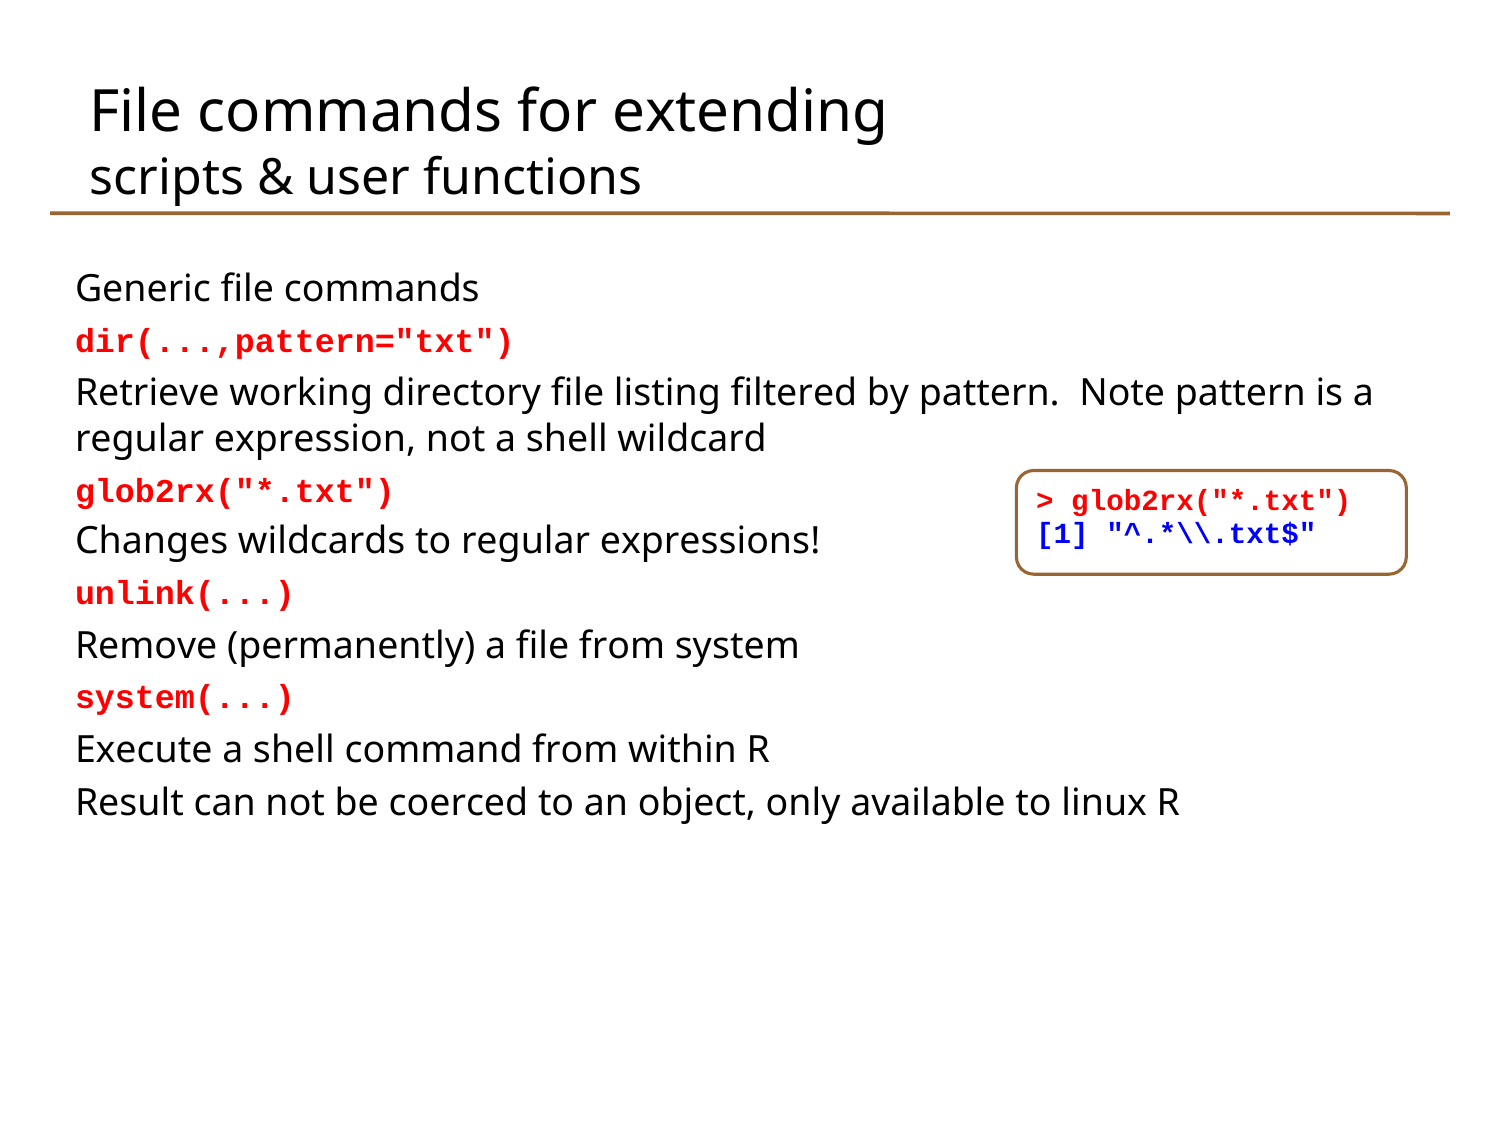

File commands for extending
scripts & user functions
Generic file commands
dir(...,pattern="txt")
Retrieve working directory file listing filtered by pattern. Note pattern is a regular expression, not a shell wildcard
glob2rx("*.txt")
Changes wildcards to regular expressions!
unlink(...)
Remove (permanently) a file from system
system(...)
Execute a shell command from within R
Result can not be coerced to an object, only available to linux R
> glob2rx("*.txt")
[1] "^.*\\.txt$"